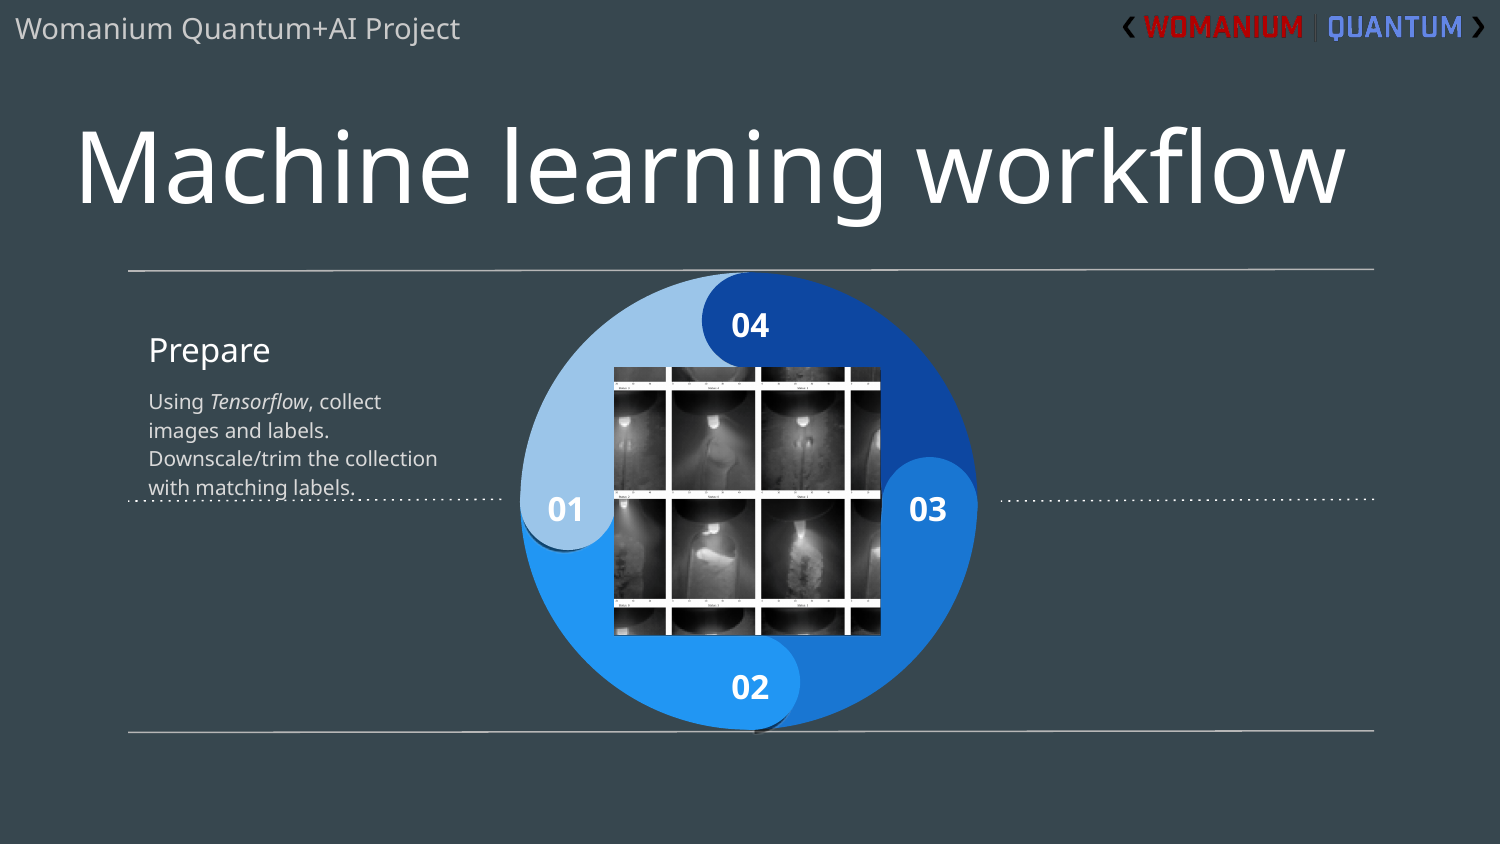

Womanium Quantum+AI Project
# Machine learning workflow
04
Prepare
Using Tensorflow, collect images and labels. Downscale/trim the collection with matching labels.
01
03
02